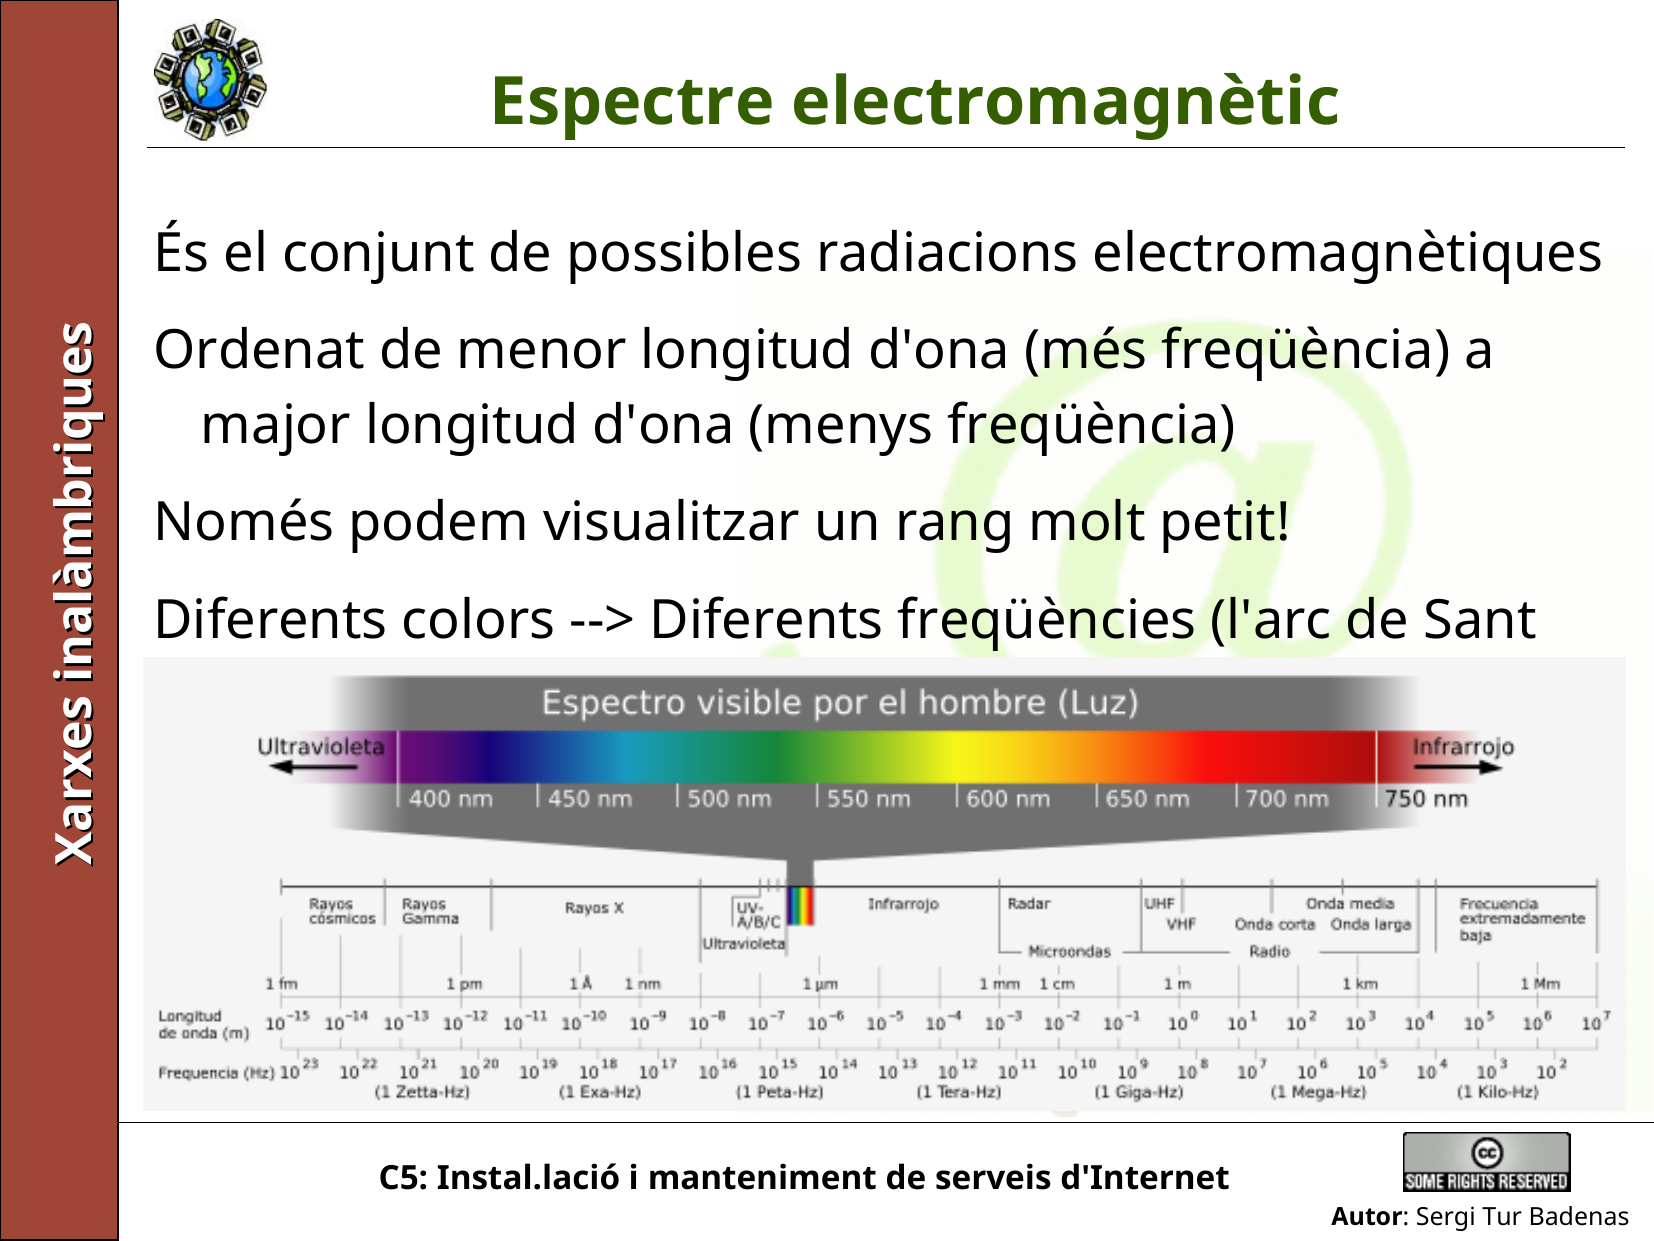

# Espectre electromagnètic
És el conjunt de possibles radiacions electromagnètiques
Ordenat de menor longitud d'ona (més freqüència) a major longitud d'ona (menys freqüència)
Només podem visualitzar un rang molt petit!
Diferents colors --> Diferents freqüències (l'arc de Sant Martí)